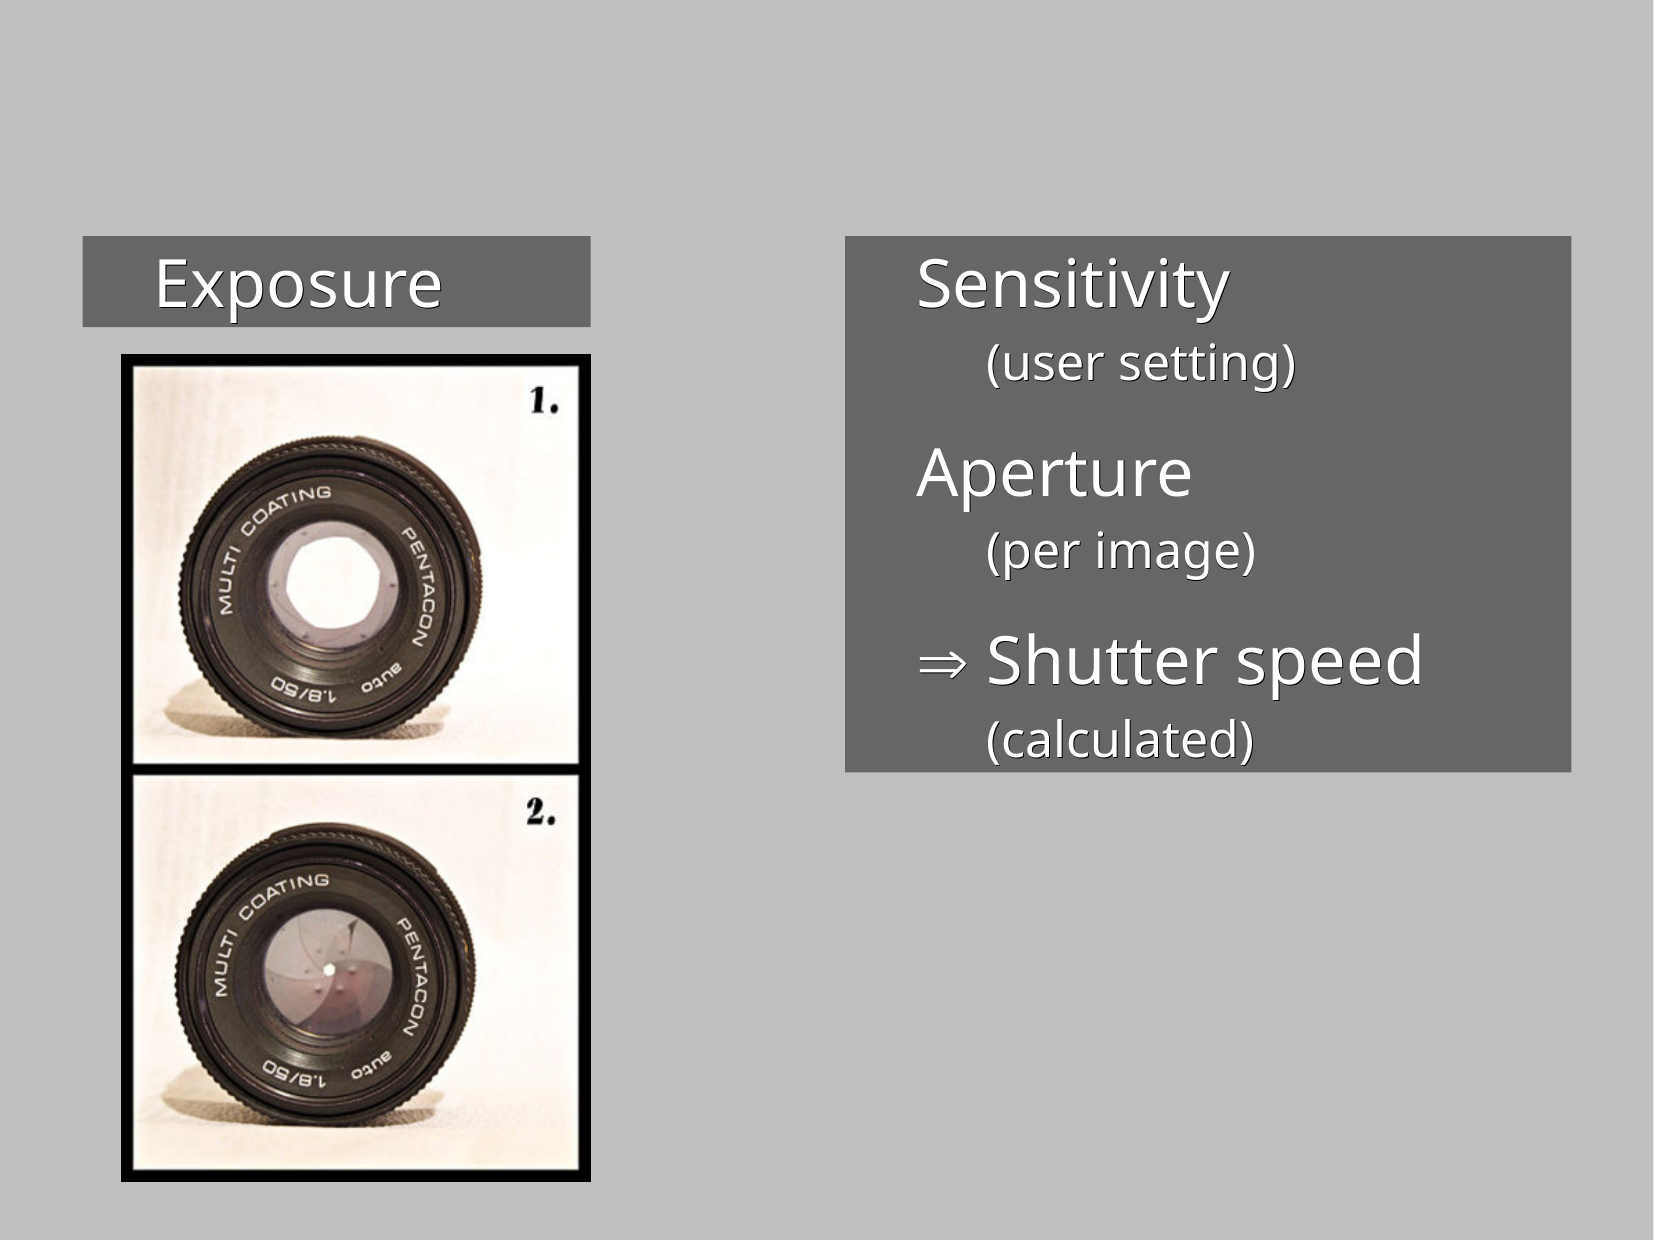

# Exposure
Sensitivity
(user setting)
Aperture
(per image)
 Shutter speed
(calculated)